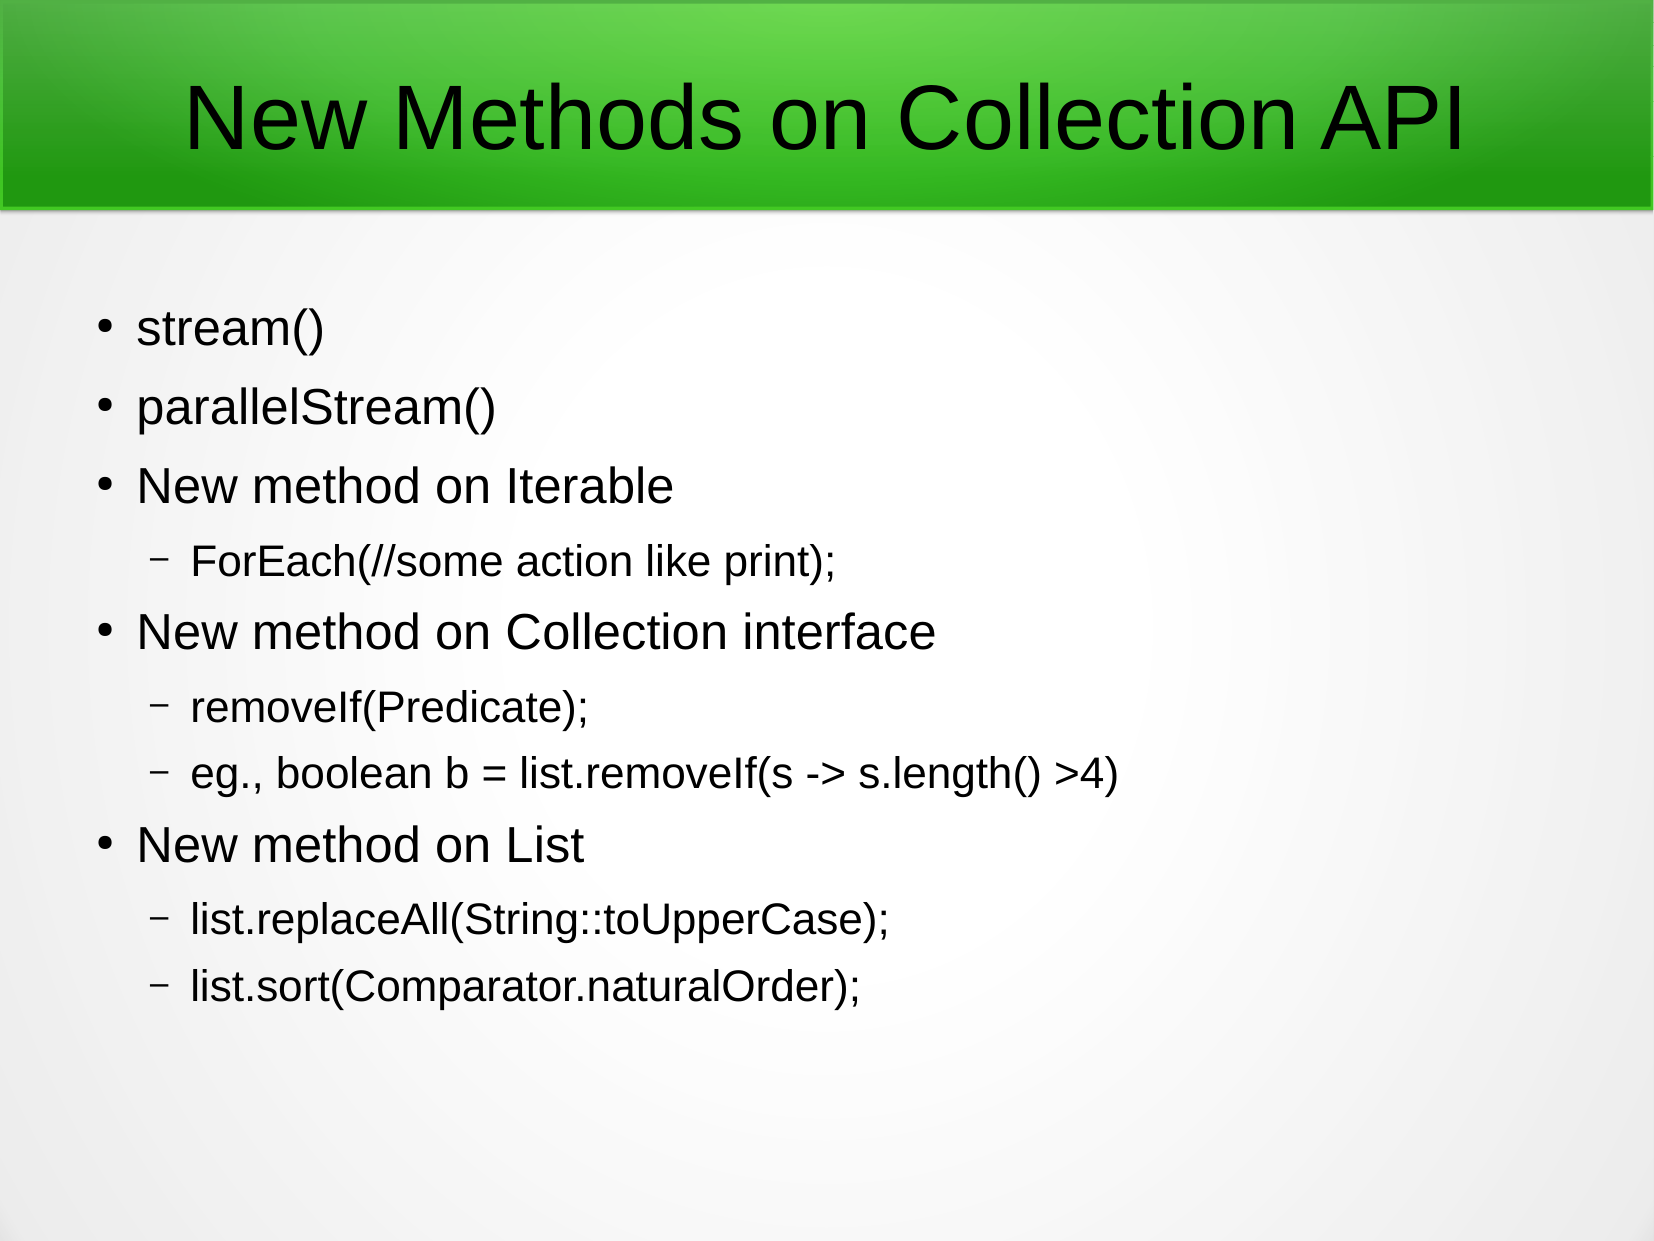

# New Methods on Collection API
stream()
parallelStream()
New method on Iterable
ForEach(//some action like print);
New method on Collection interface
removeIf(Predicate);
eg., boolean b = list.removeIf(s -> s.length() >4)
New method on List
list.replaceAll(String::toUpperCase);
list.sort(Comparator.naturalOrder);